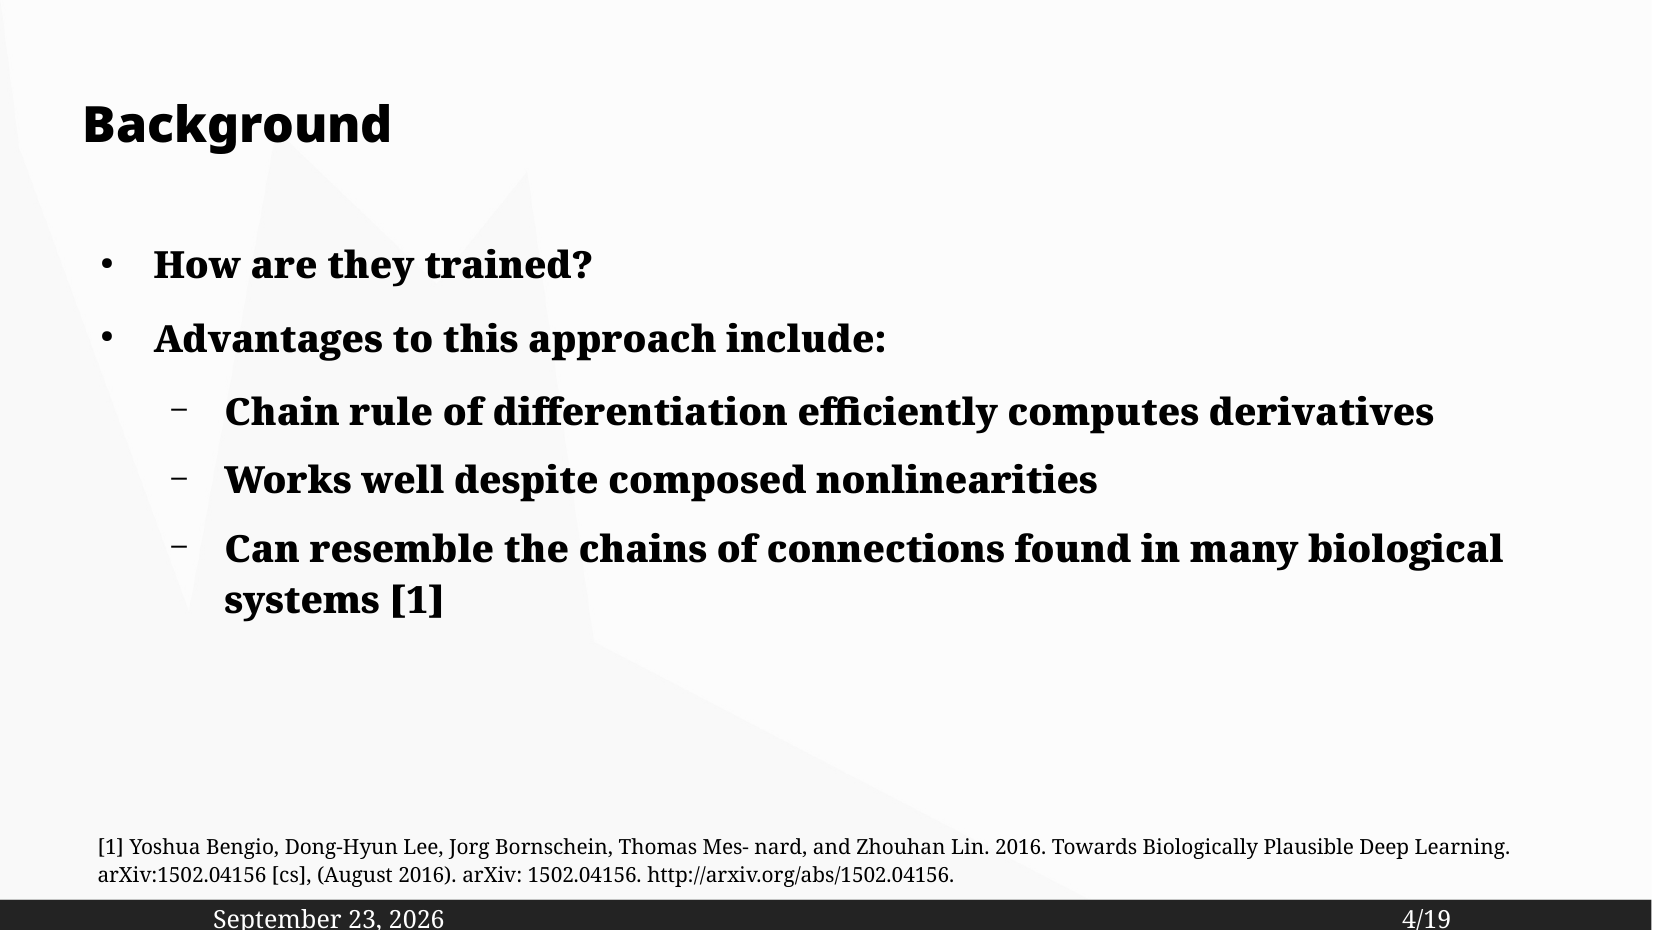

# Background
How are they trained?
Advantages to this approach include:
Chain rule of differentiation efficiently computes derivatives
Works well despite composed nonlinearities
Can resemble the chains of connections found in many biological systems [1]
[1] Yoshua Bengio, Dong-Hyun Lee, Jorg Bornschein, Thomas Mes- nard, and Zhouhan Lin. 2016. Towards Biologically Plausible Deep Learning. arXiv:1502.04156 [cs], (August 2016). arXiv: 1502.04156. http://arxiv.org/abs/1502.04156.